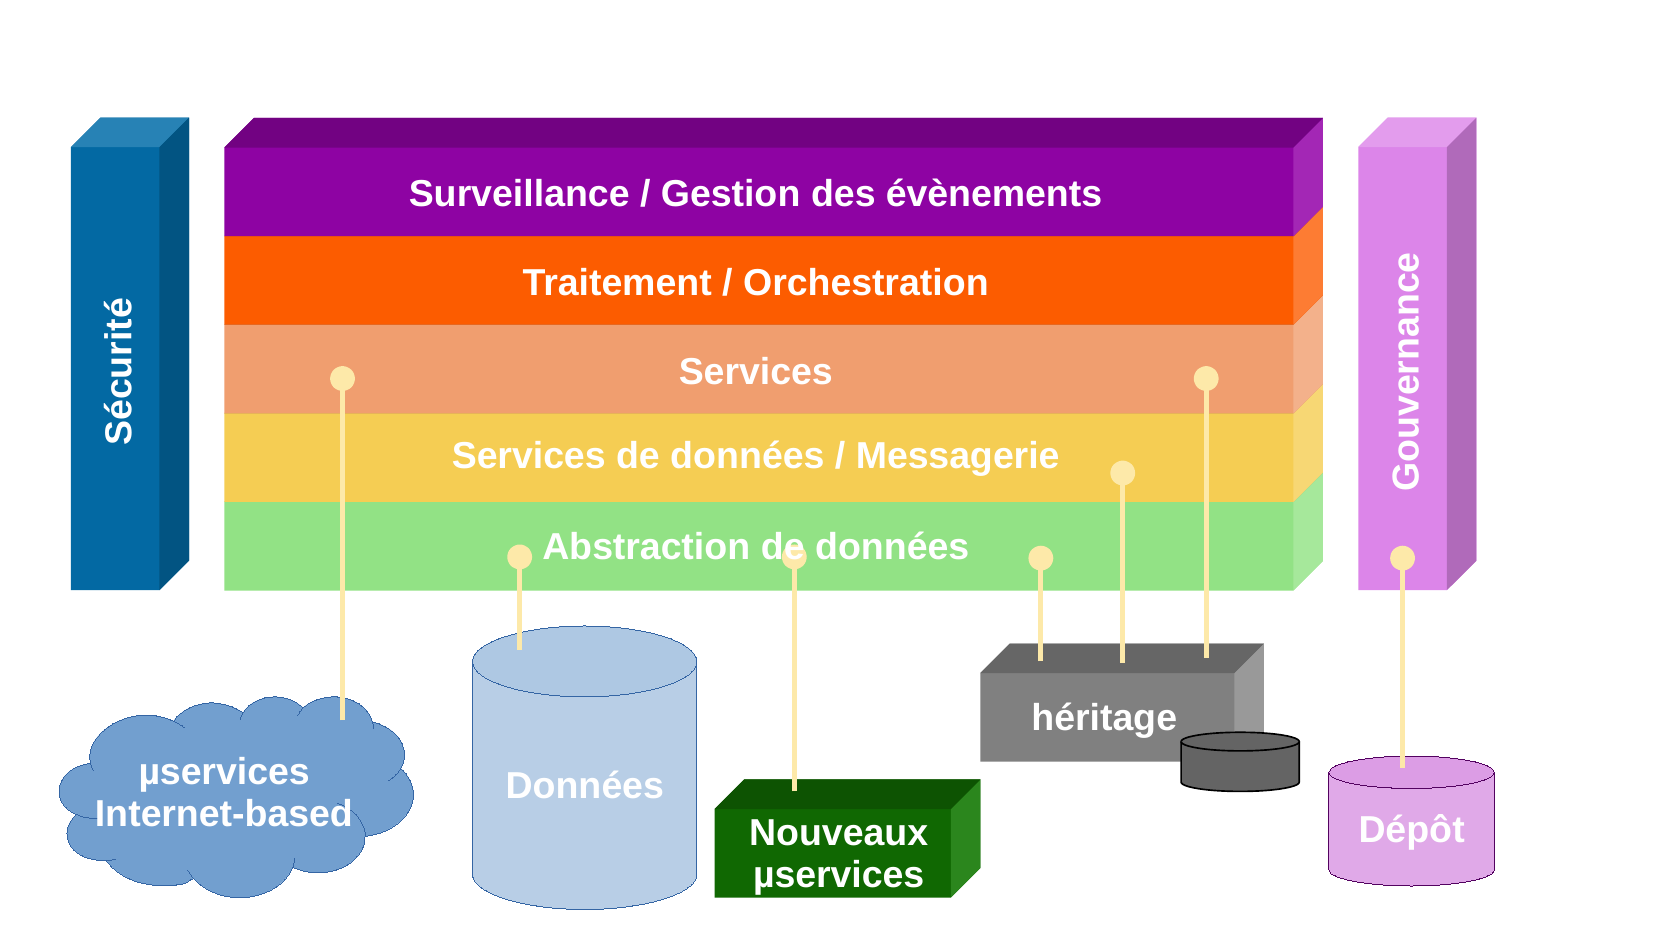

Surveillance / Gestion des évènements
Traitement / Orchestration
Sécurité
Gouvernance
Services
héritage
Services de données / Messagerie
Abstraction de données
Données
µservices
Internet-based
Dépôt
Nouveaux µservices